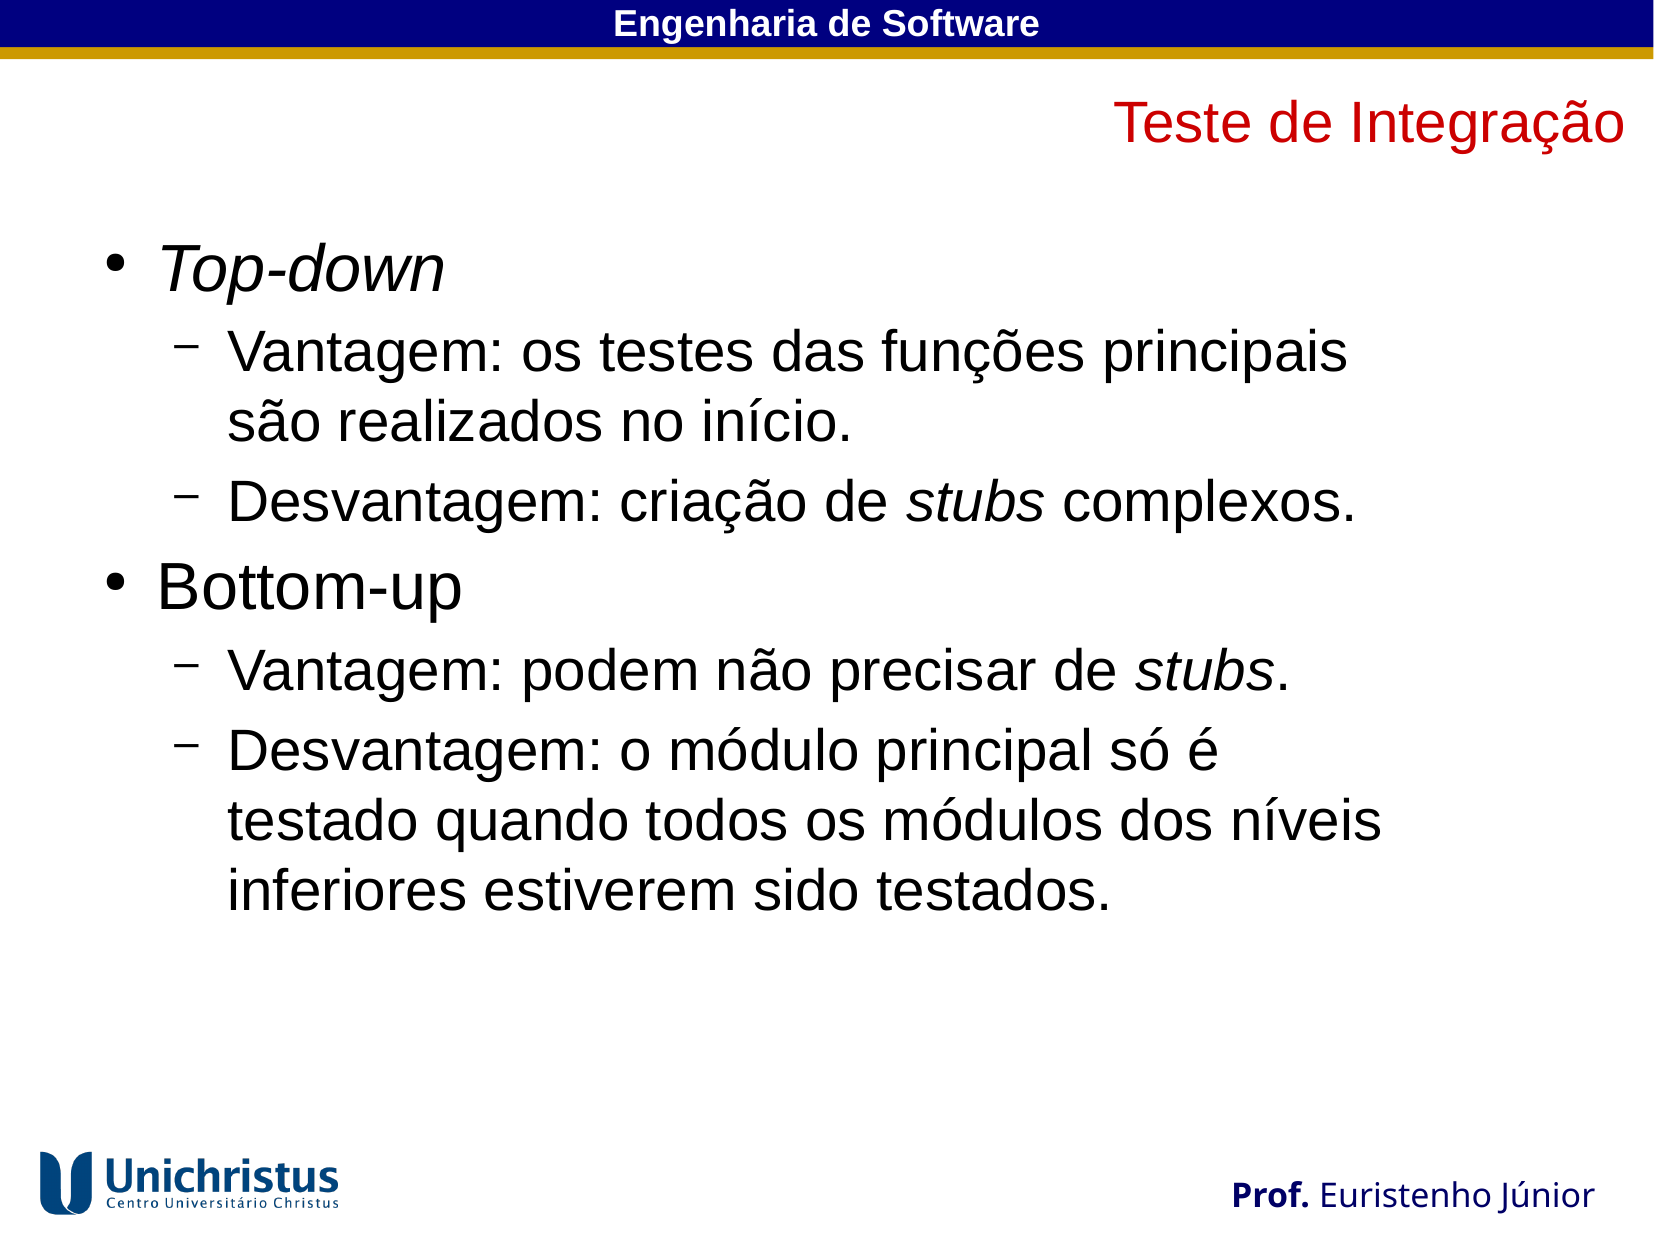

Engenharia de Software
Teste de Integração
# Top-down
Vantagem: os testes das funções principais são realizados no início.
Desvantagem: criação de stubs complexos.
Bottom-up
Vantagem: podem não precisar de stubs.
Desvantagem: o módulo principal só é testado quando todos os módulos dos níveis inferiores estiverem sido testados.
Prof. Euristenho Júnior